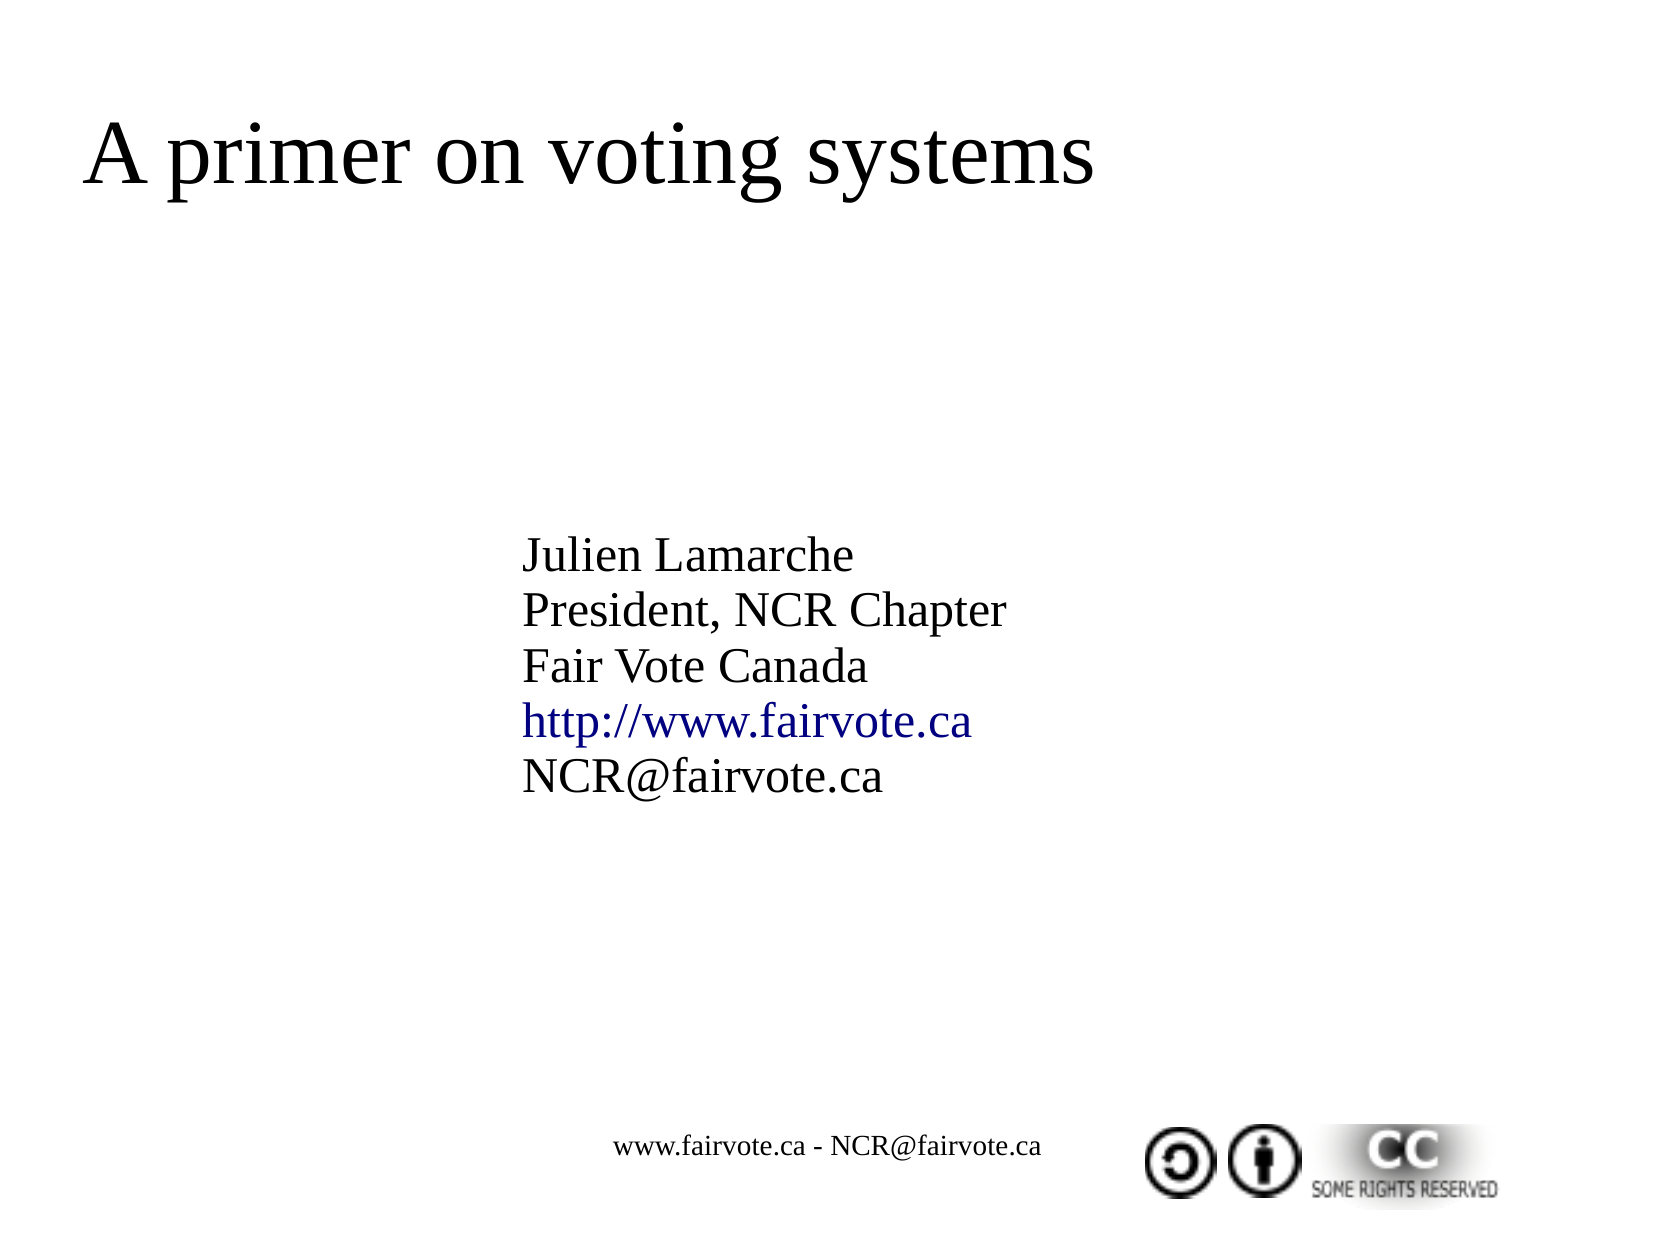

# A primer on voting systems
Julien Lamarche
President, NCR Chapter
Fair Vote Canada
http://www.fairvote.ca
NCR@fairvote.ca
www.fairvote.ca - NCR@fairvote.ca